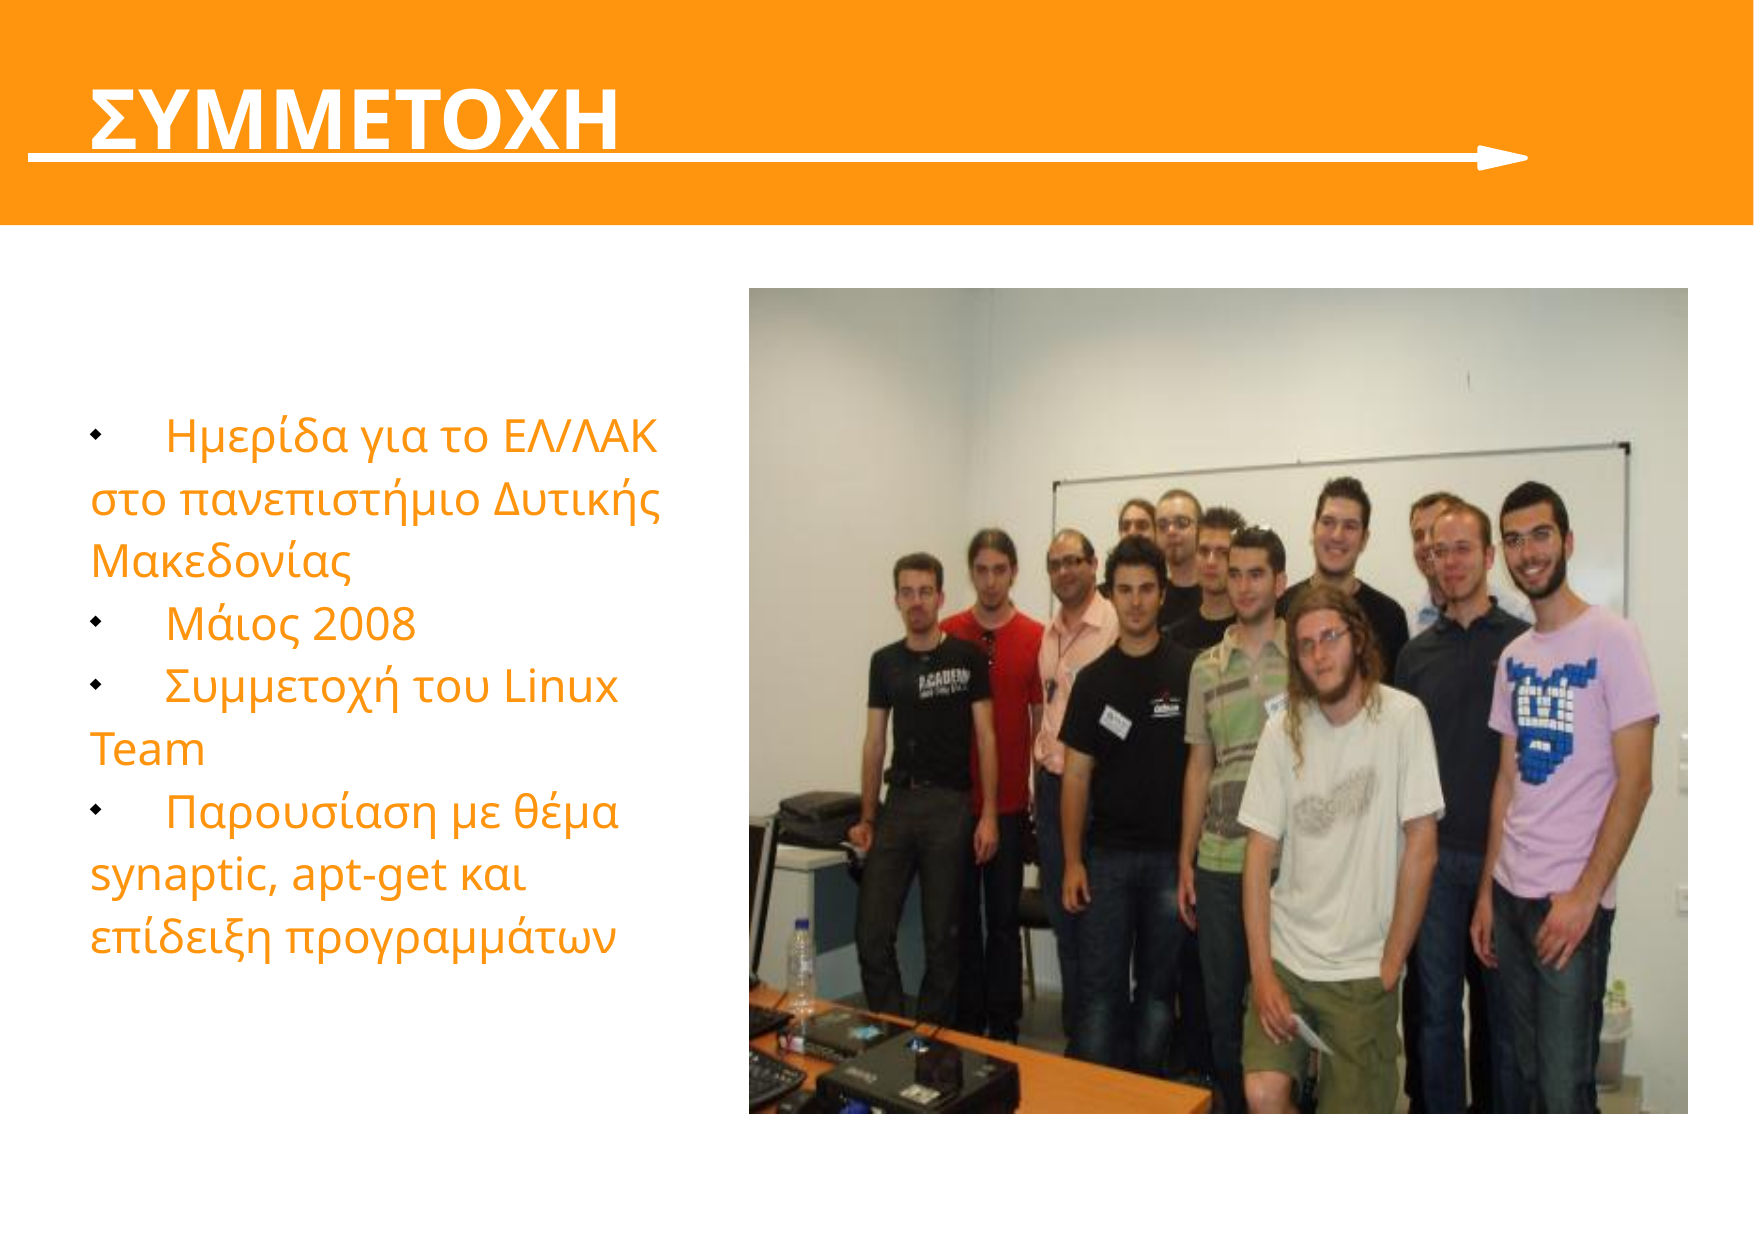

ΣΥΜΜΕΤΟΧΗ
	Ημερίδα για το ΕΛ/ΛΑΚ στο πανεπιστήμιο Δυτικής Μακεδονίας
 	Μάιος 2008
 	Συμμετοχή του Linux Team
 	Παρουσίαση με θέμα synaptic, apt-get και επίδειξη προγραμμάτων